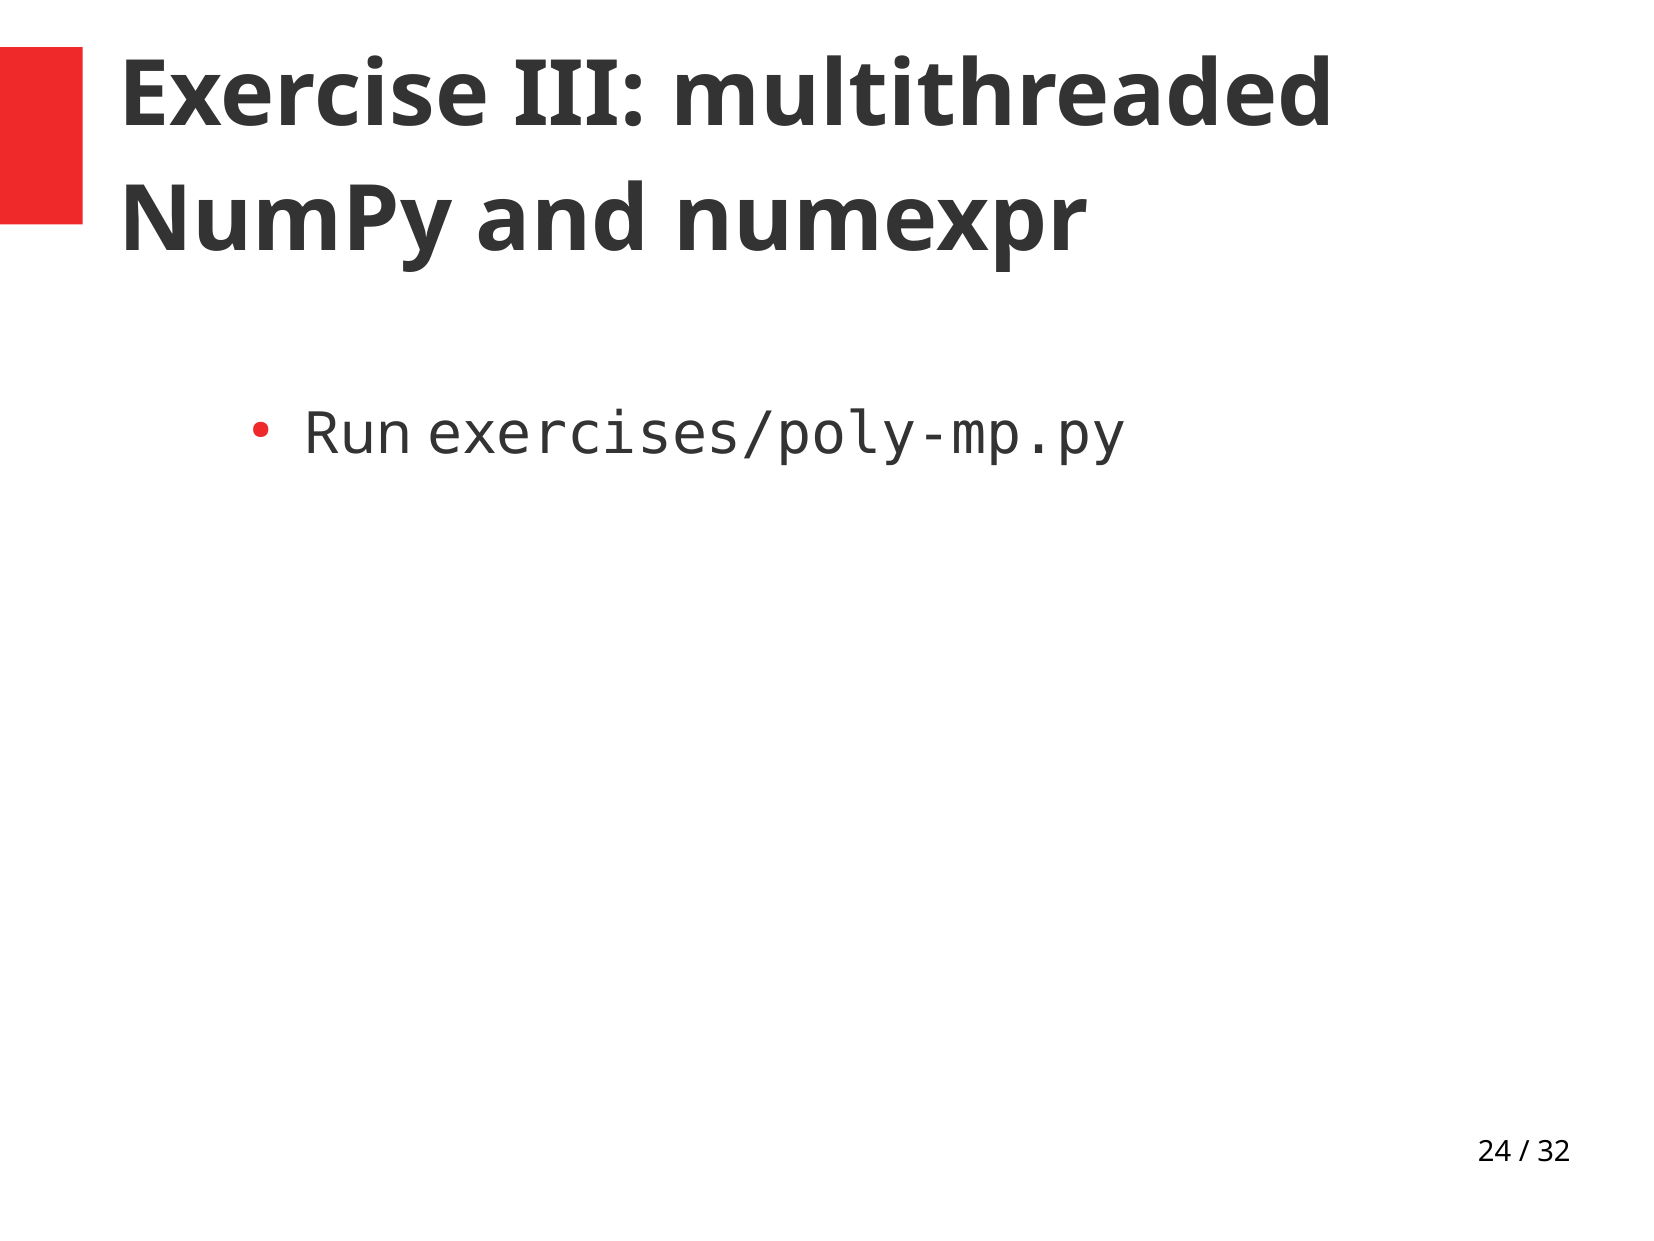

# Exercise III: multithreaded NumPy and numexpr
Run exercises/poly-mp.py
24